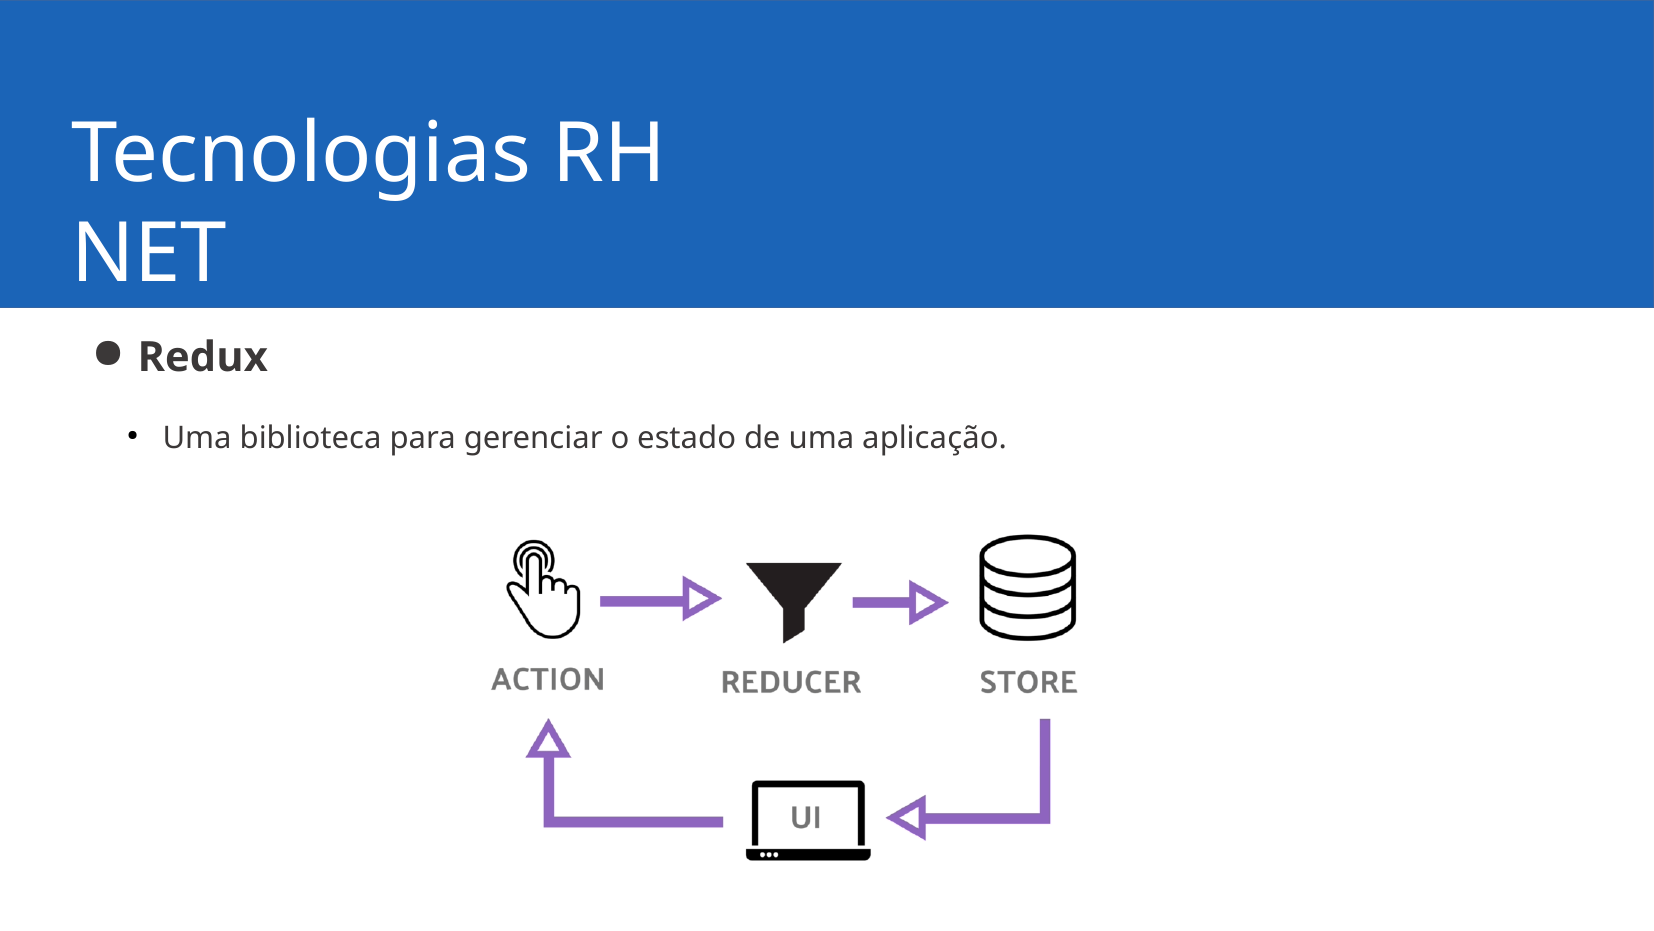

Tecnologias RH NET
Tecnologias RH NET
 Redux
Uma biblioteca para gerenciar o estado de uma aplicação.